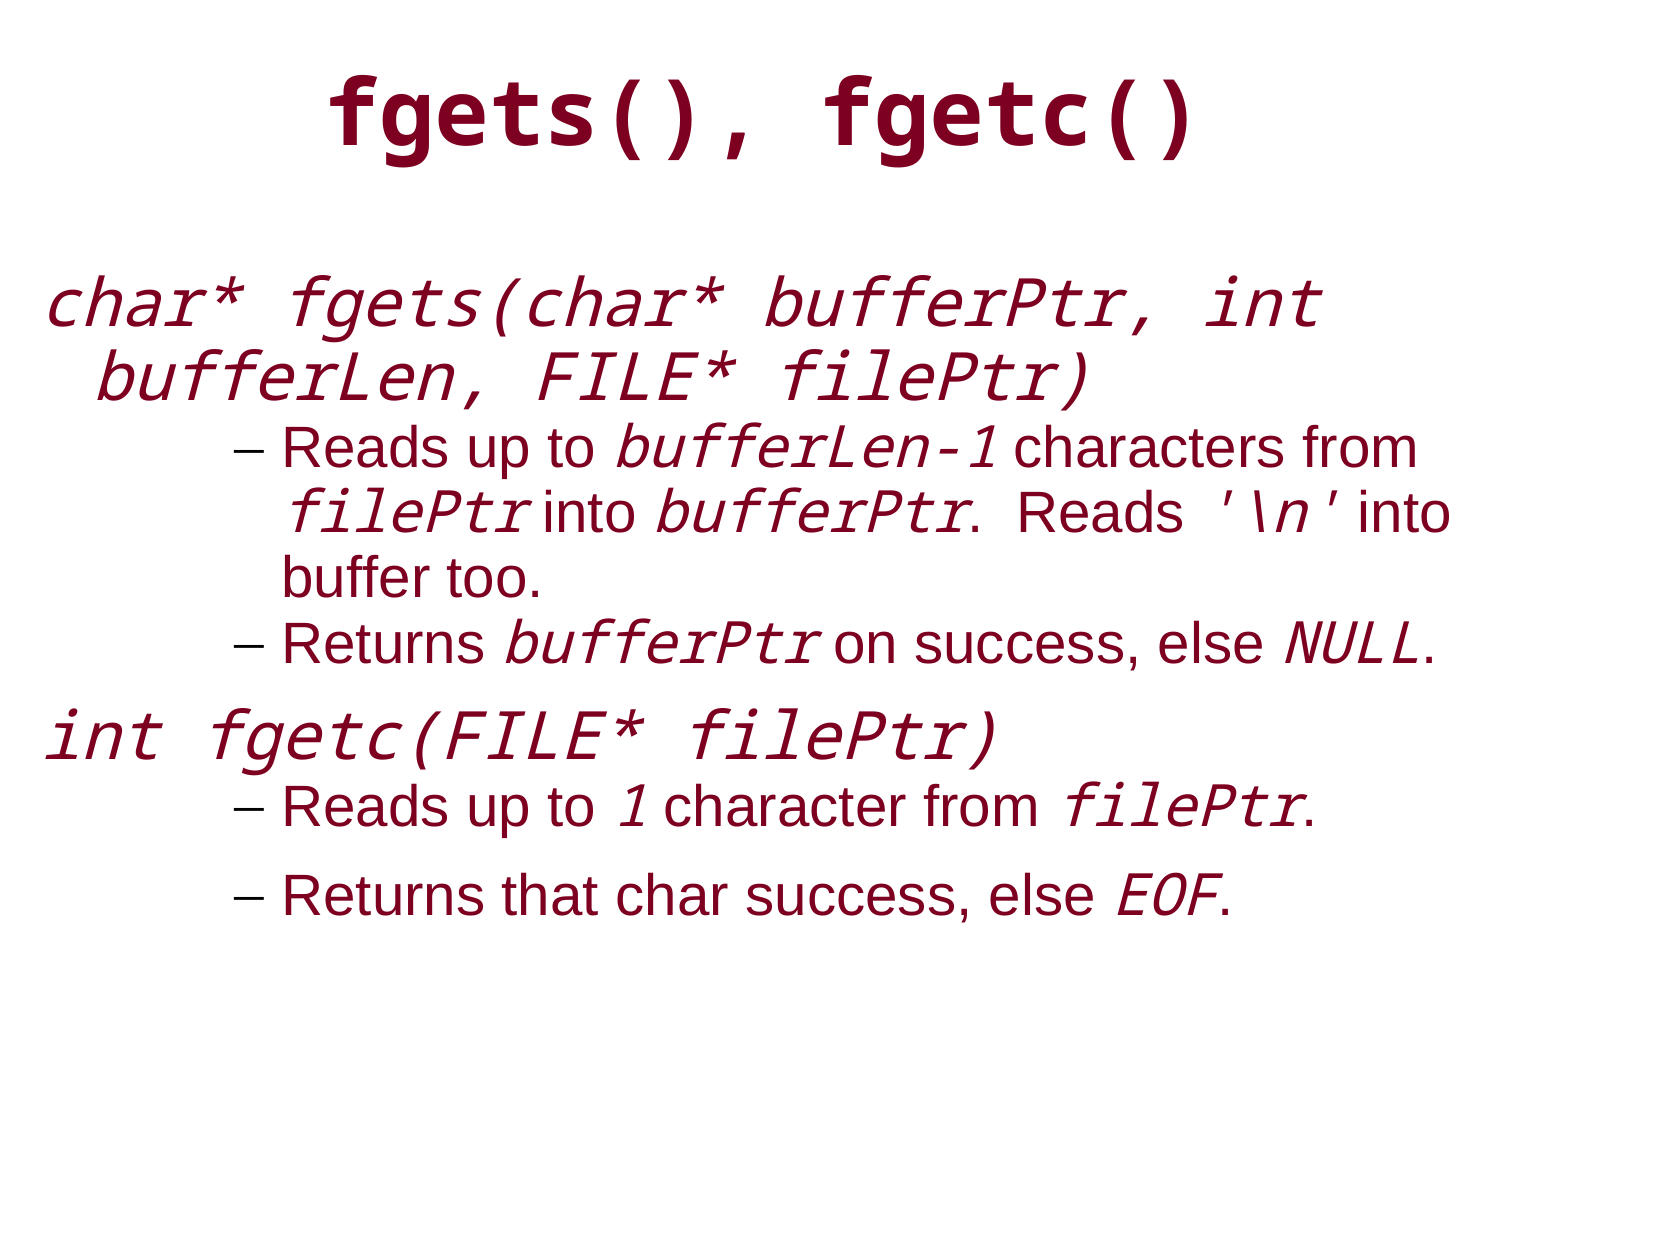

# fgets(), fgetc()
char* fgets(char* bufferPtr, int bufferLen, FILE* filePtr)
Reads up to bufferLen-1 characters from filePtr into bufferPtr. Reads '\n' into buffer too.
Returns bufferPtr on success, else NULL.
int fgetc(FILE* filePtr)
Reads up to 1 character from filePtr.
Returns that char success, else EOF.